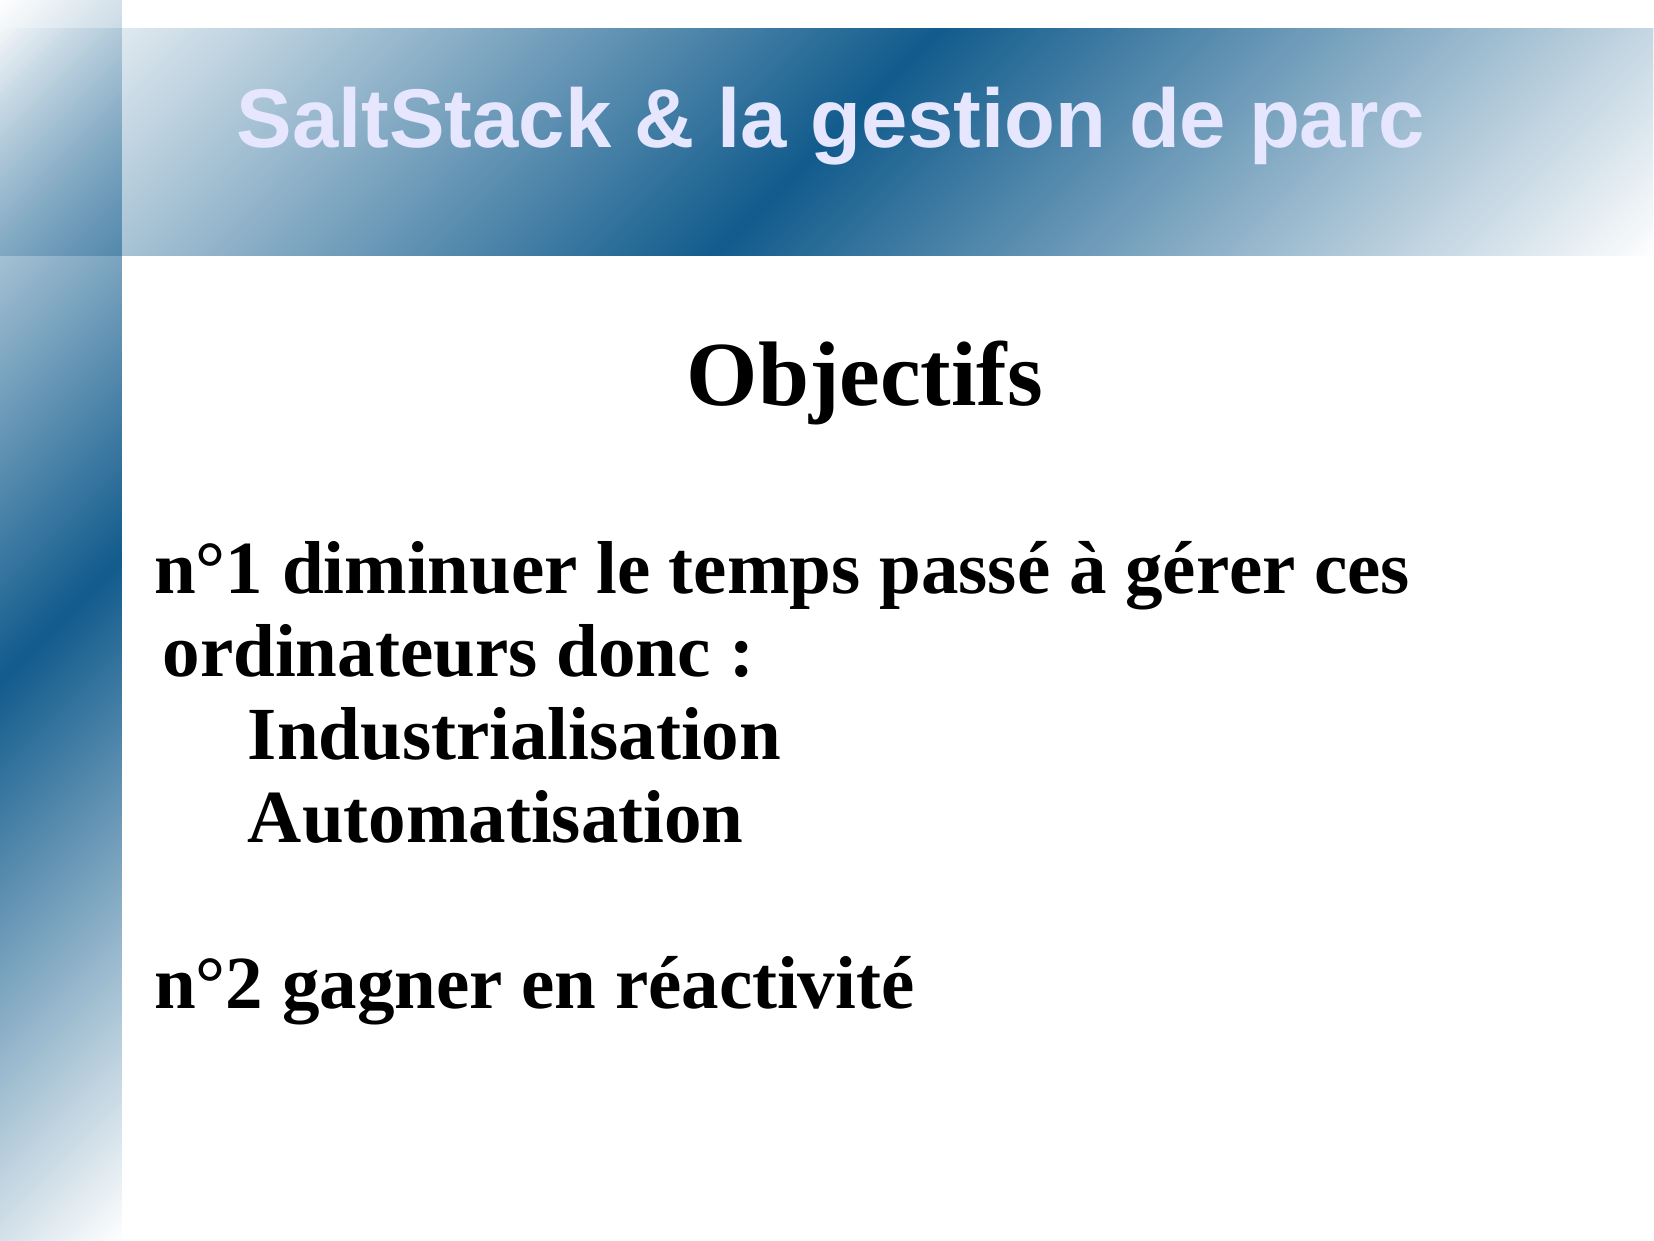

# SaltStack & la gestion de parc
Objectifs
n°1 diminuer le temps passé à gérer ces ordinateurs donc :
 Industrialisation
 Automatisation
n°2 gagner en réactivité